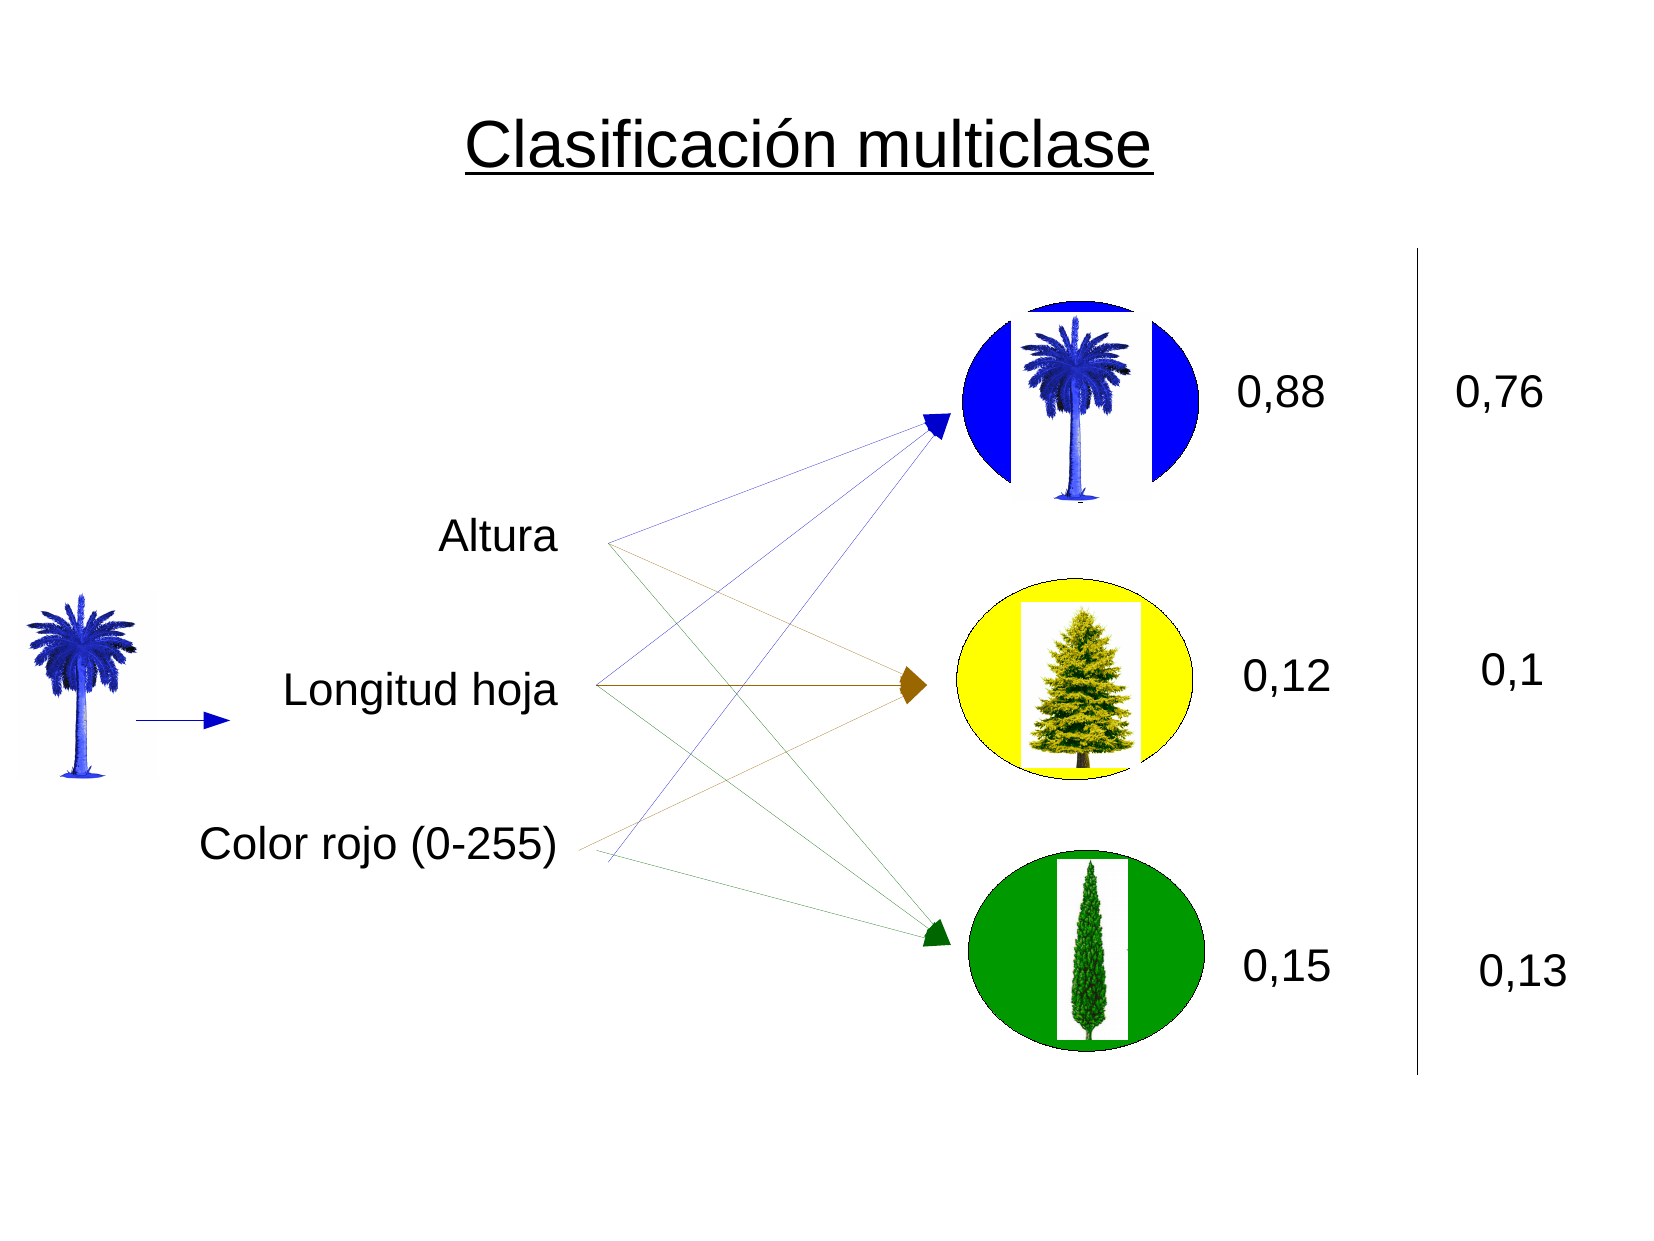

# Clasificación multiclase
0,88
0,76
Altura
Longitud hoja
Color rojo (0-255)
0,1
0,12
0,15
0,13